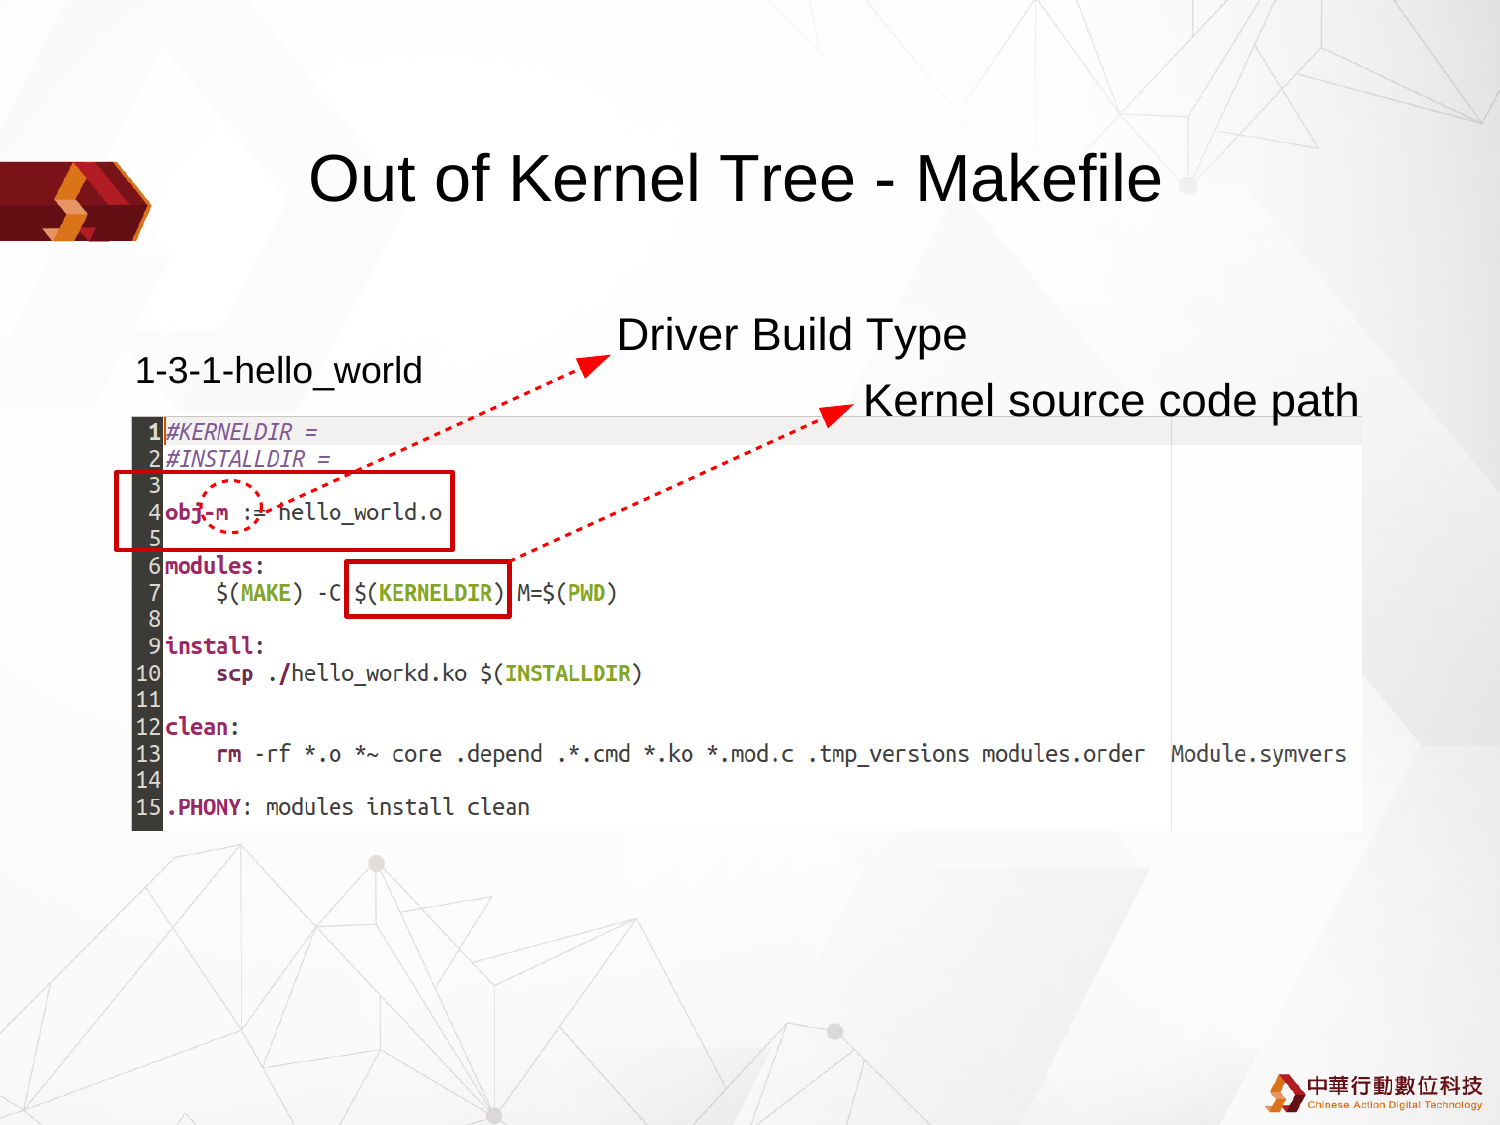

# Out of Kernel Tree - Makefile
Driver Build Type
1-3-1-hello_world
Kernel source code path